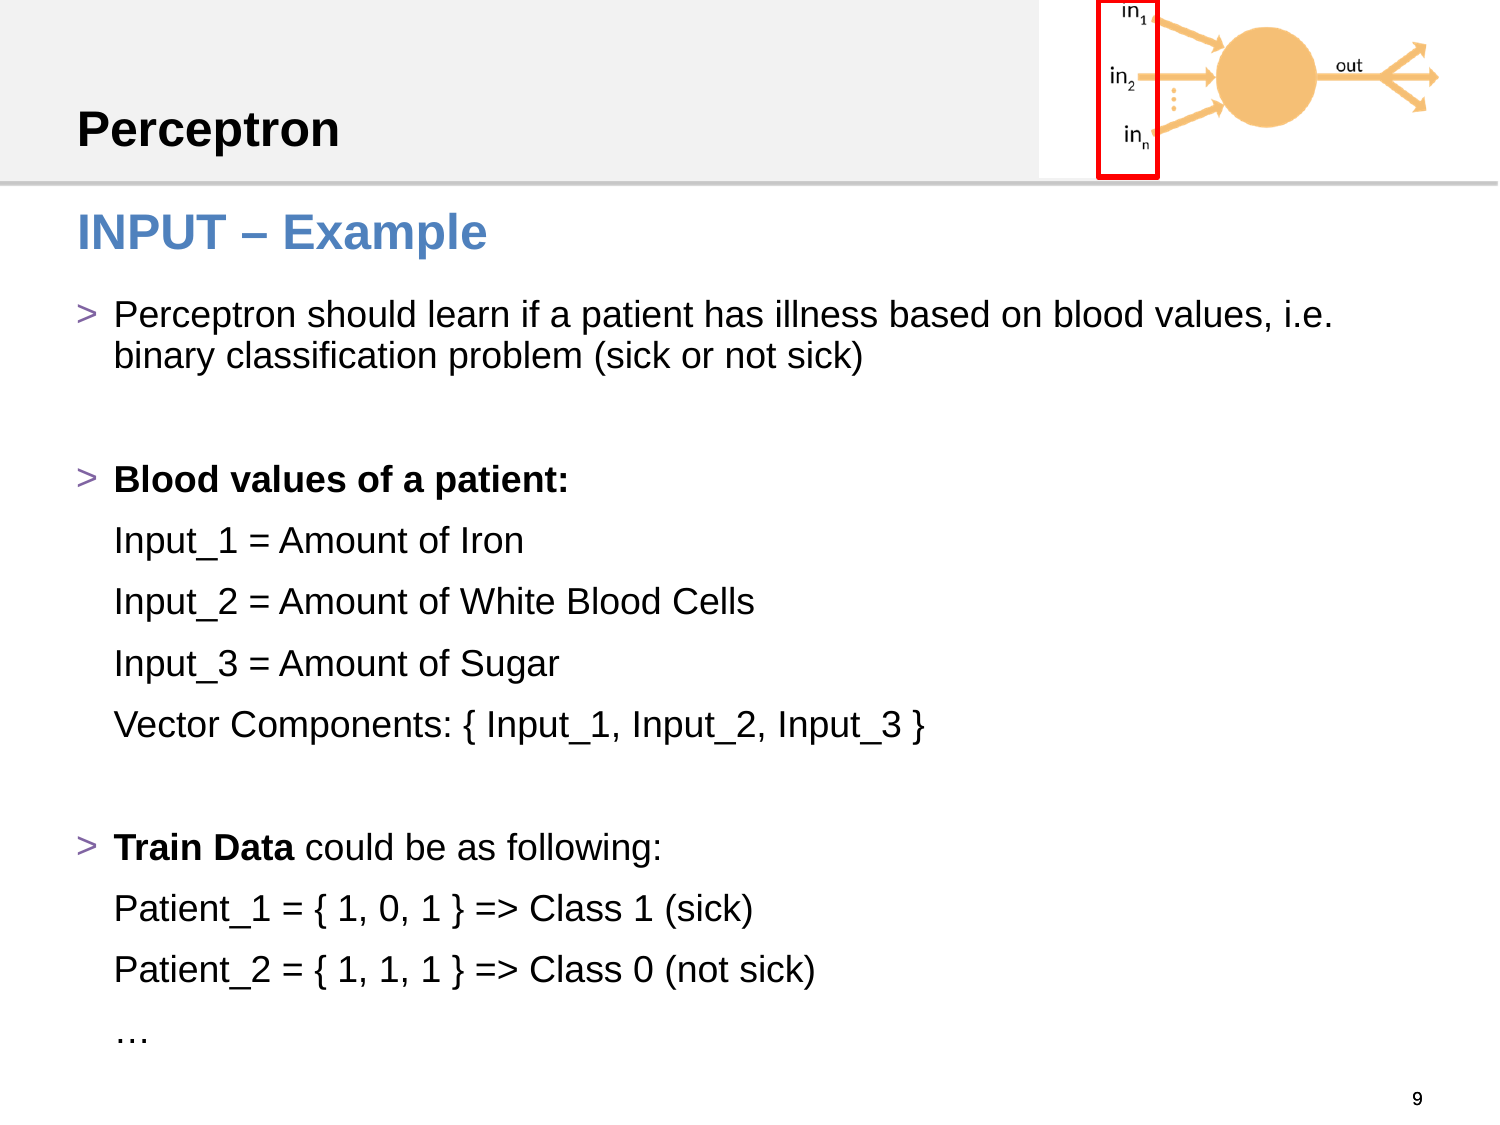

Perceptron
INPUT – Example
# Perceptron should learn if a patient has illness based on blood values, i.e. binary classification problem (sick or not sick)
Blood values of a patient:
Input_1 = Amount of Iron
Input_2 = Amount of White Blood Cells
Input_3 = Amount of Sugar
Vector Components: { Input_1, Input_2, Input_3 }
Train Data could be as following:
Patient_1 = { 1, 0, 1 } => Class 1 (sick)
Patient_2 = { 1, 1, 1 } => Class 0 (not sick)
…